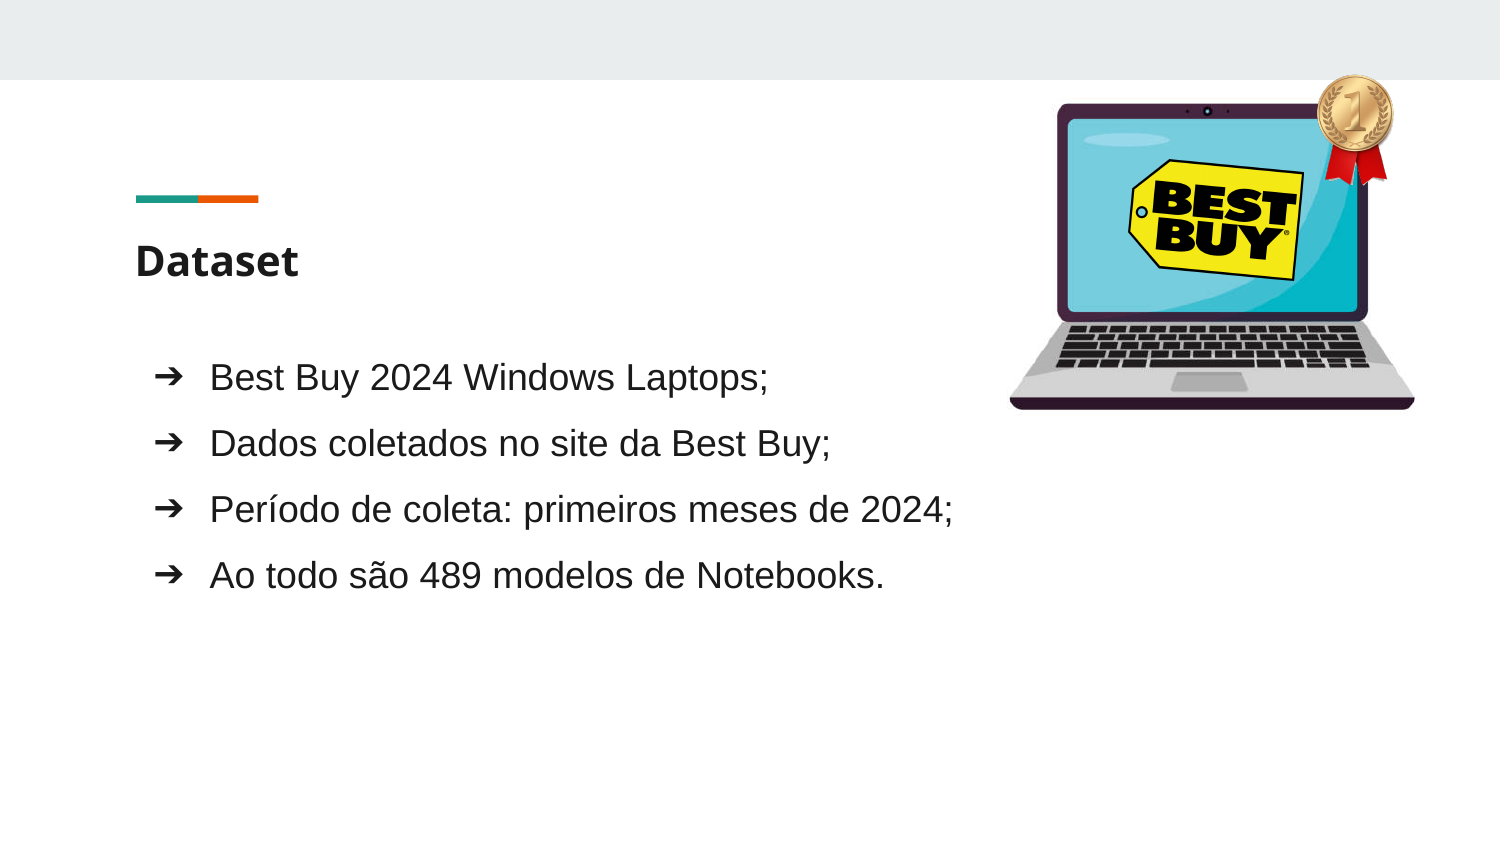

# Dataset
Best Buy 2024 Windows Laptops;
Dados coletados no site da Best Buy;
Período de coleta: primeiros meses de 2024;
Ao todo são 489 modelos de Notebooks.